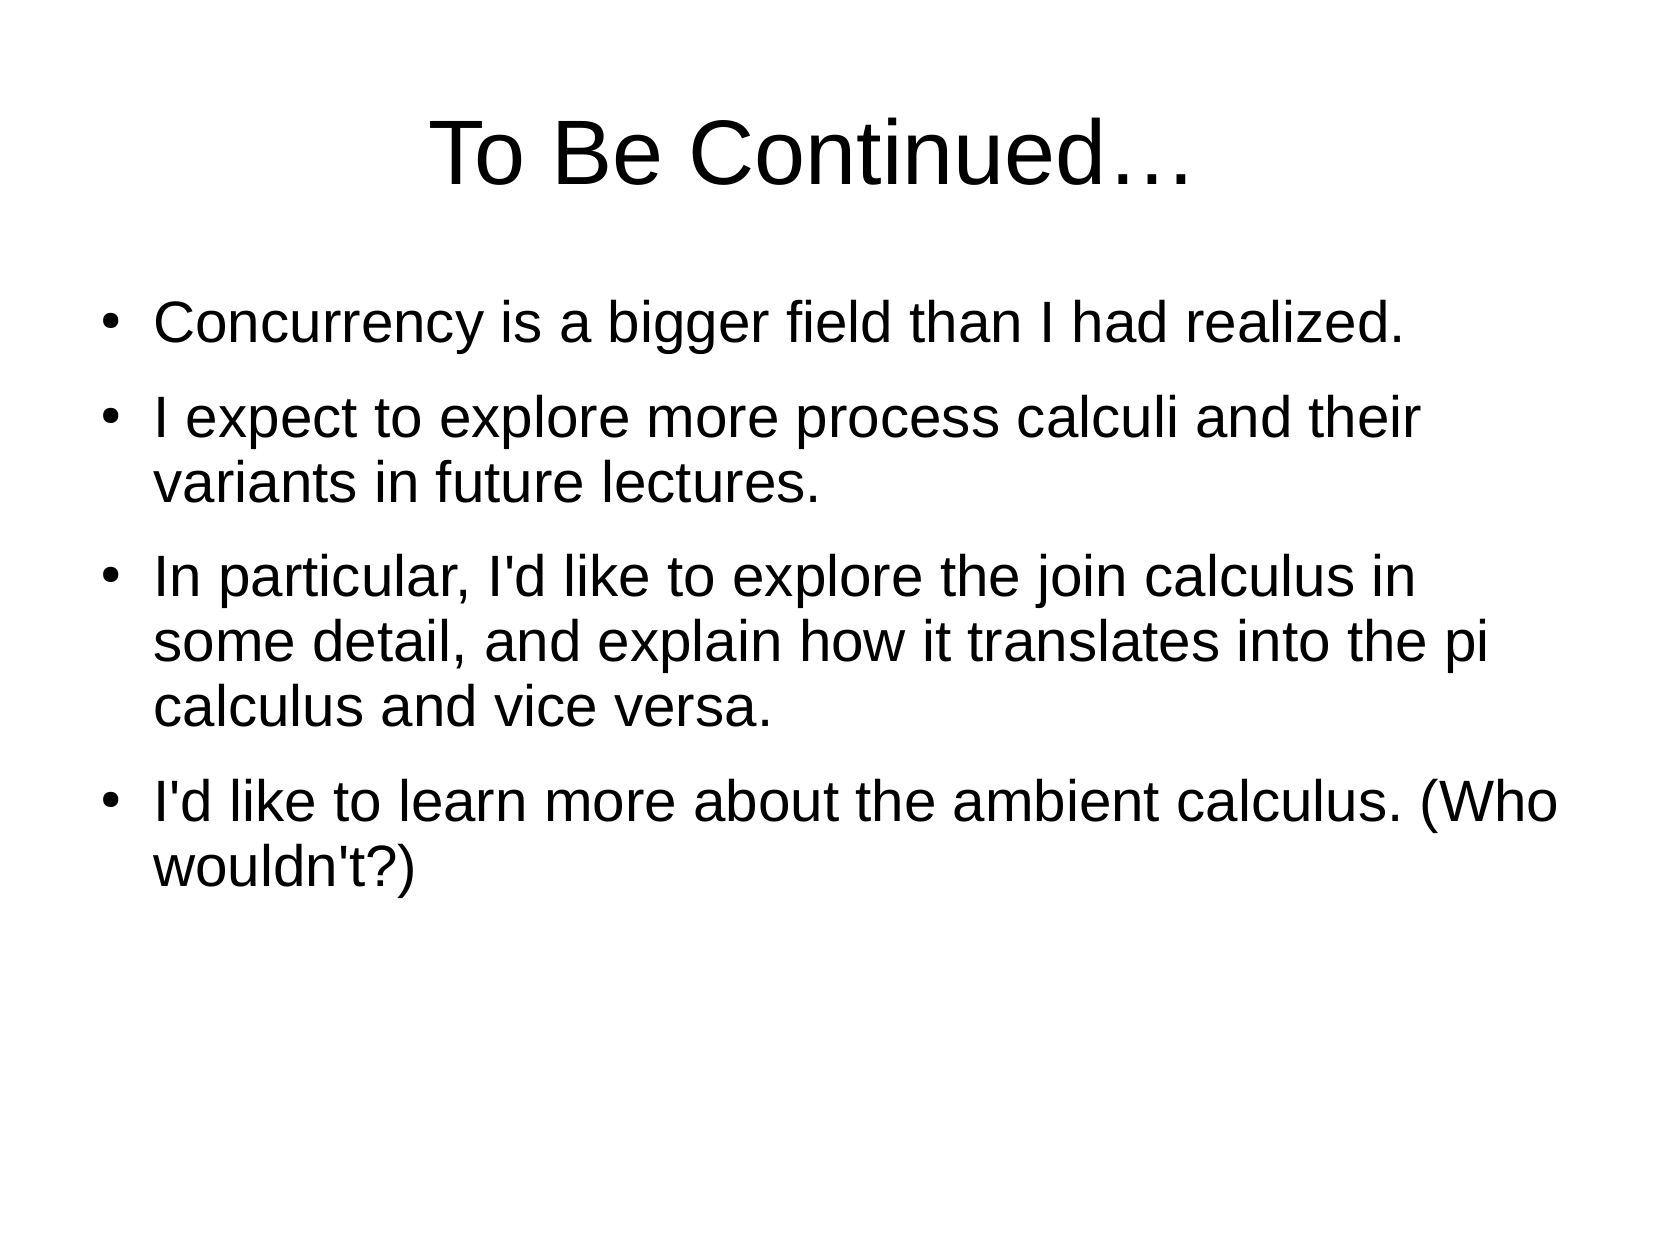

# To Be Continued…
Concurrency is a bigger field than I had realized.
I expect to explore more process calculi and their variants in future lectures.
In particular, I'd like to explore the join calculus in some detail, and explain how it translates into the pi calculus and vice versa.
I'd like to learn more about the ambient calculus. (Who wouldn't?)